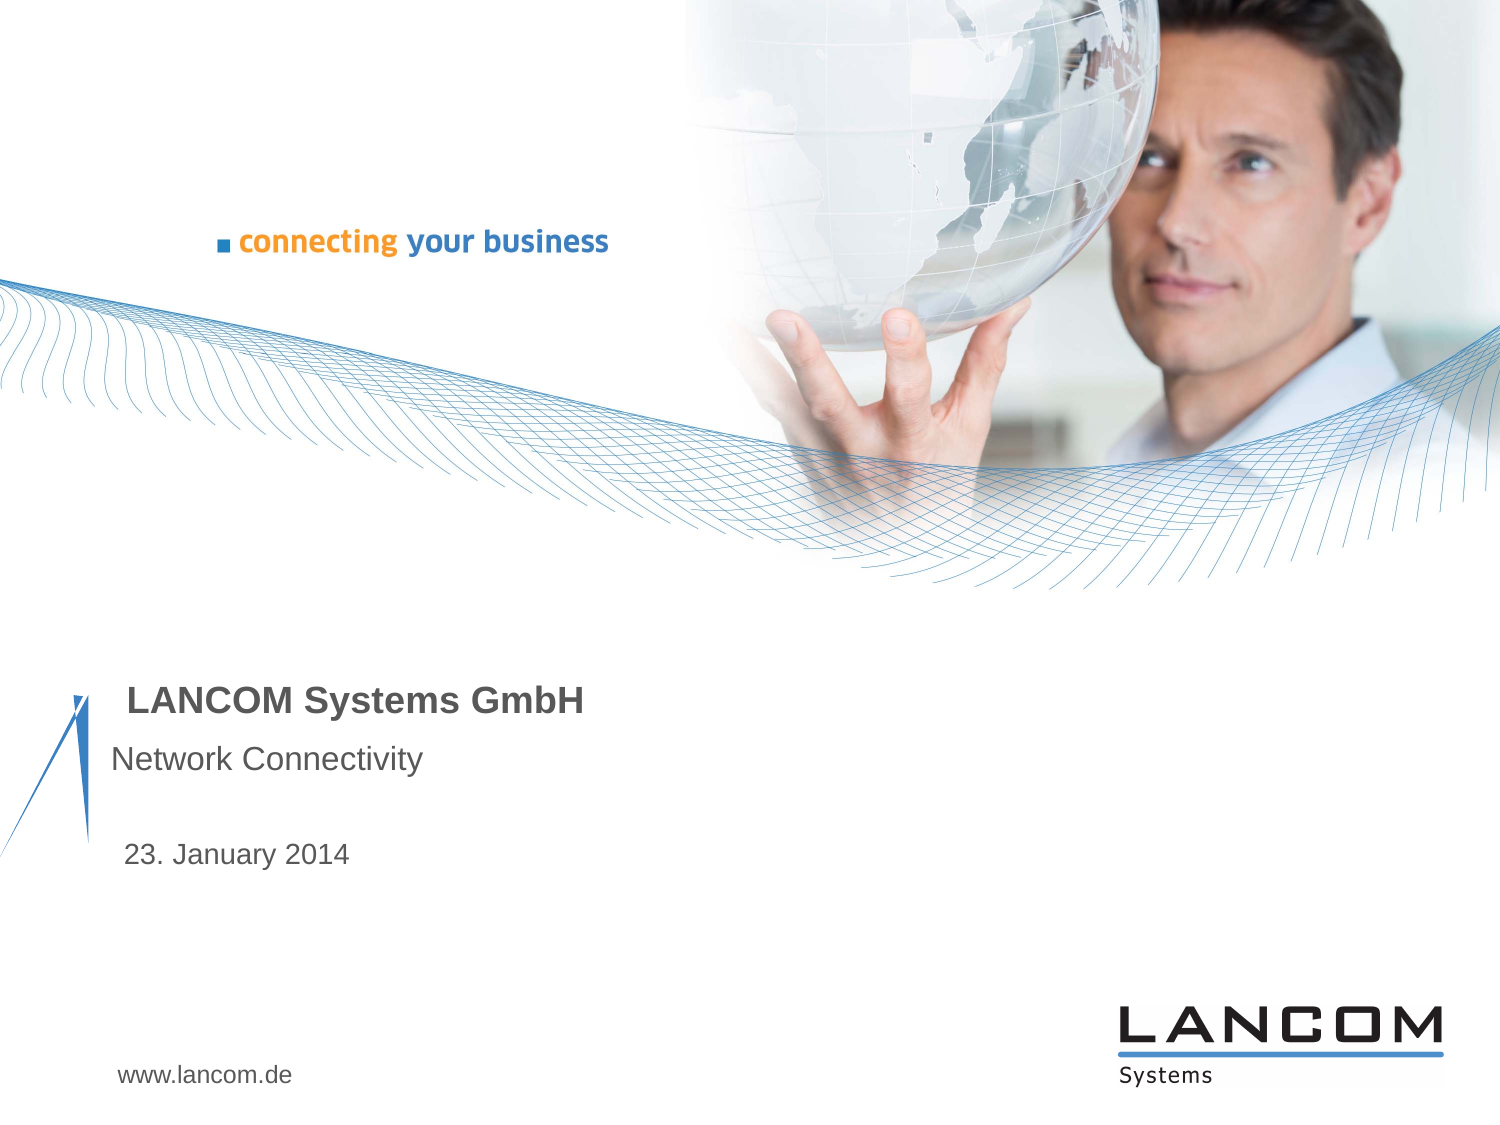

LANCOM Systems GmbH
# Network Connectivity
23. January 2014